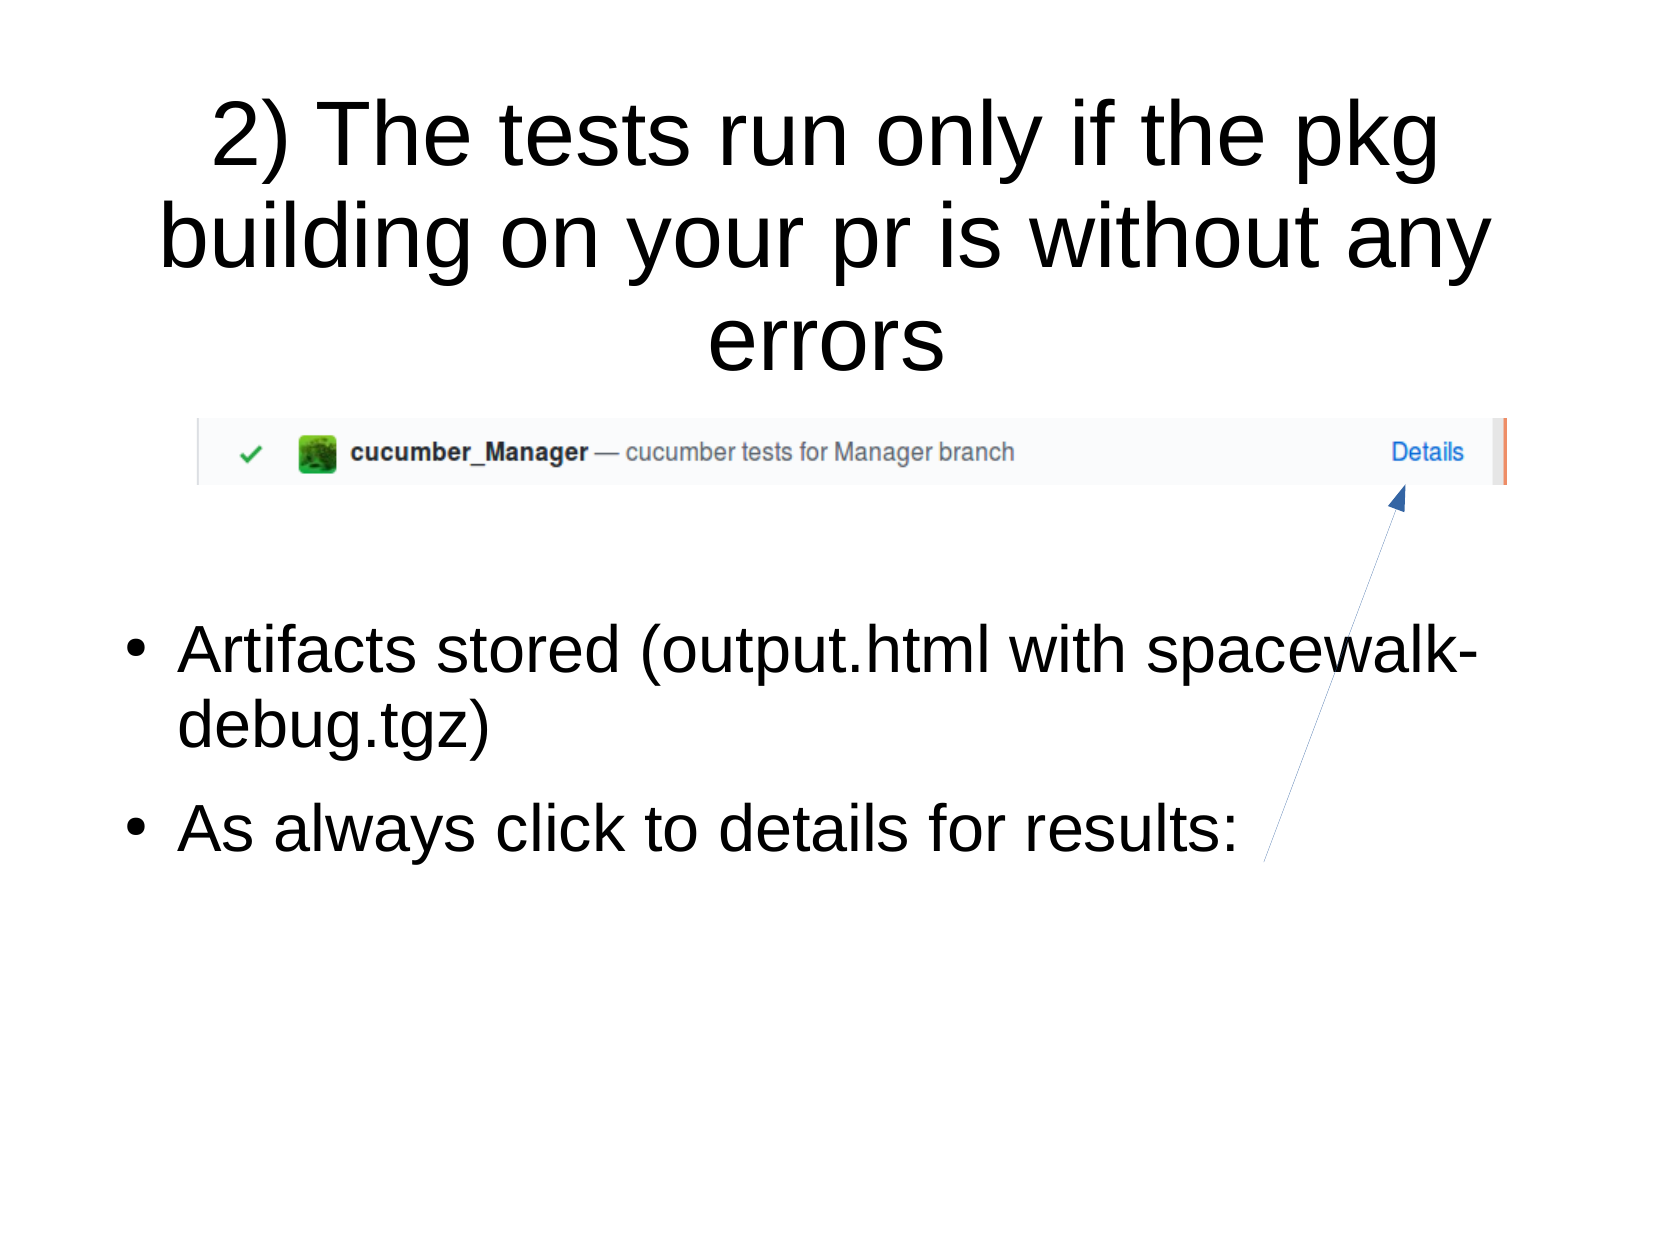

# 2) The tests run only if the pkg building on your pr is without any errors
Artifacts stored (output.html with spacewalk-debug.tgz)
As always click to details for results: